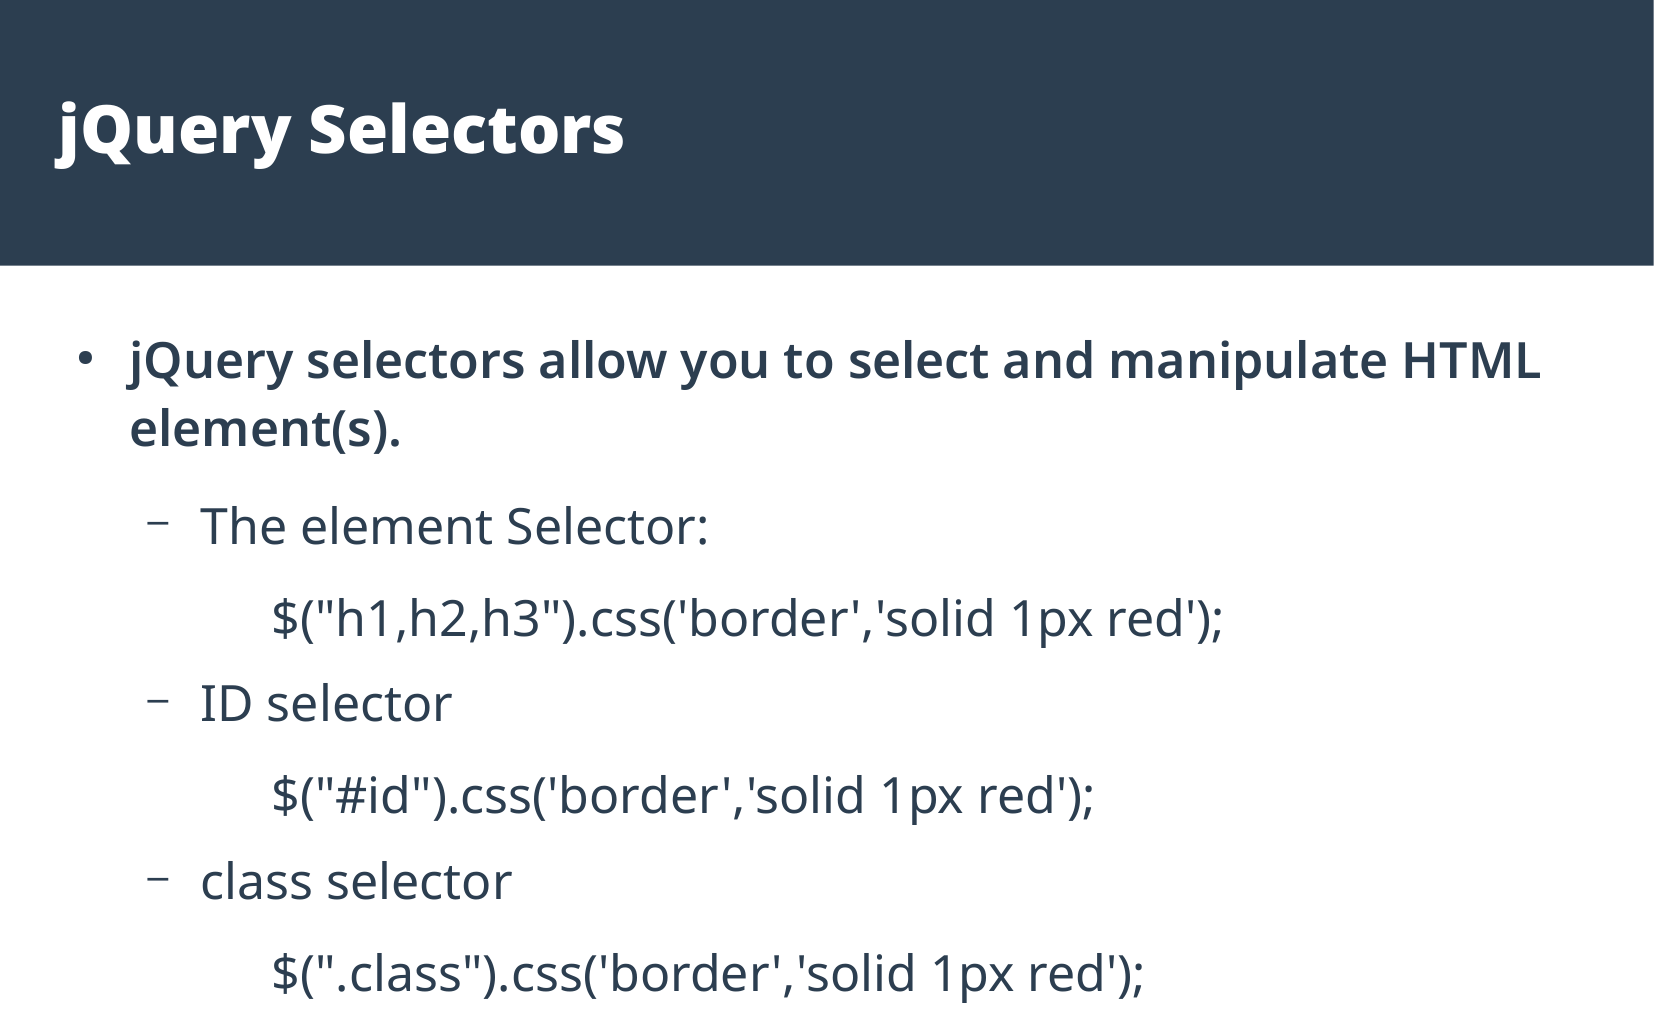

# jQuery Selectors
jQuery selectors allow you to select and manipulate HTML element(s).
The element Selector:
$("h1,h2,h3").css('border','solid 1px red');
ID selector
$("#id").css('border','solid 1px red');
class selector
$(".class").css('border','solid 1px red');